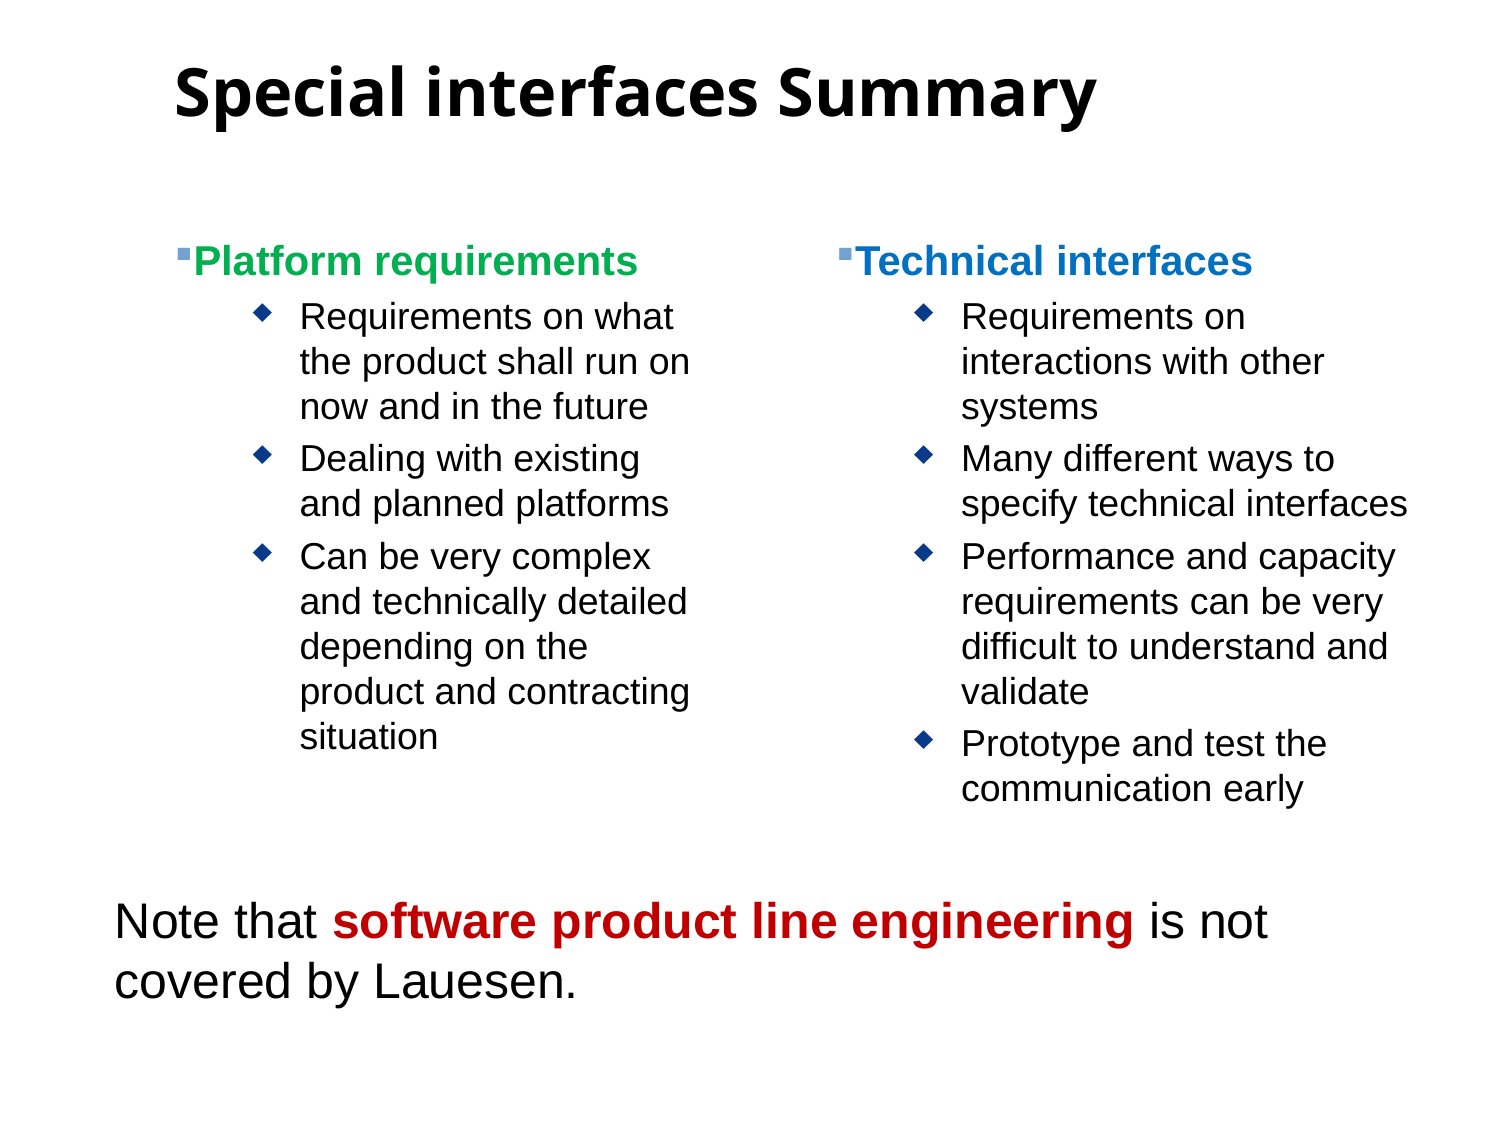

# Special interfaces Summary
Platform requirements
Requirements on what the product shall run on now and in the future
Dealing with existing and planned platforms
Can be very complex and technically detailed depending on the product and contracting situation
Technical interfaces
Requirements on interactions with other systems
Many different ways to specify technical interfaces
Performance and capacity requirements can be very difficult to understand and validate
Prototype and test the communication early
Note that software product line engineering is not covered by Lauesen.